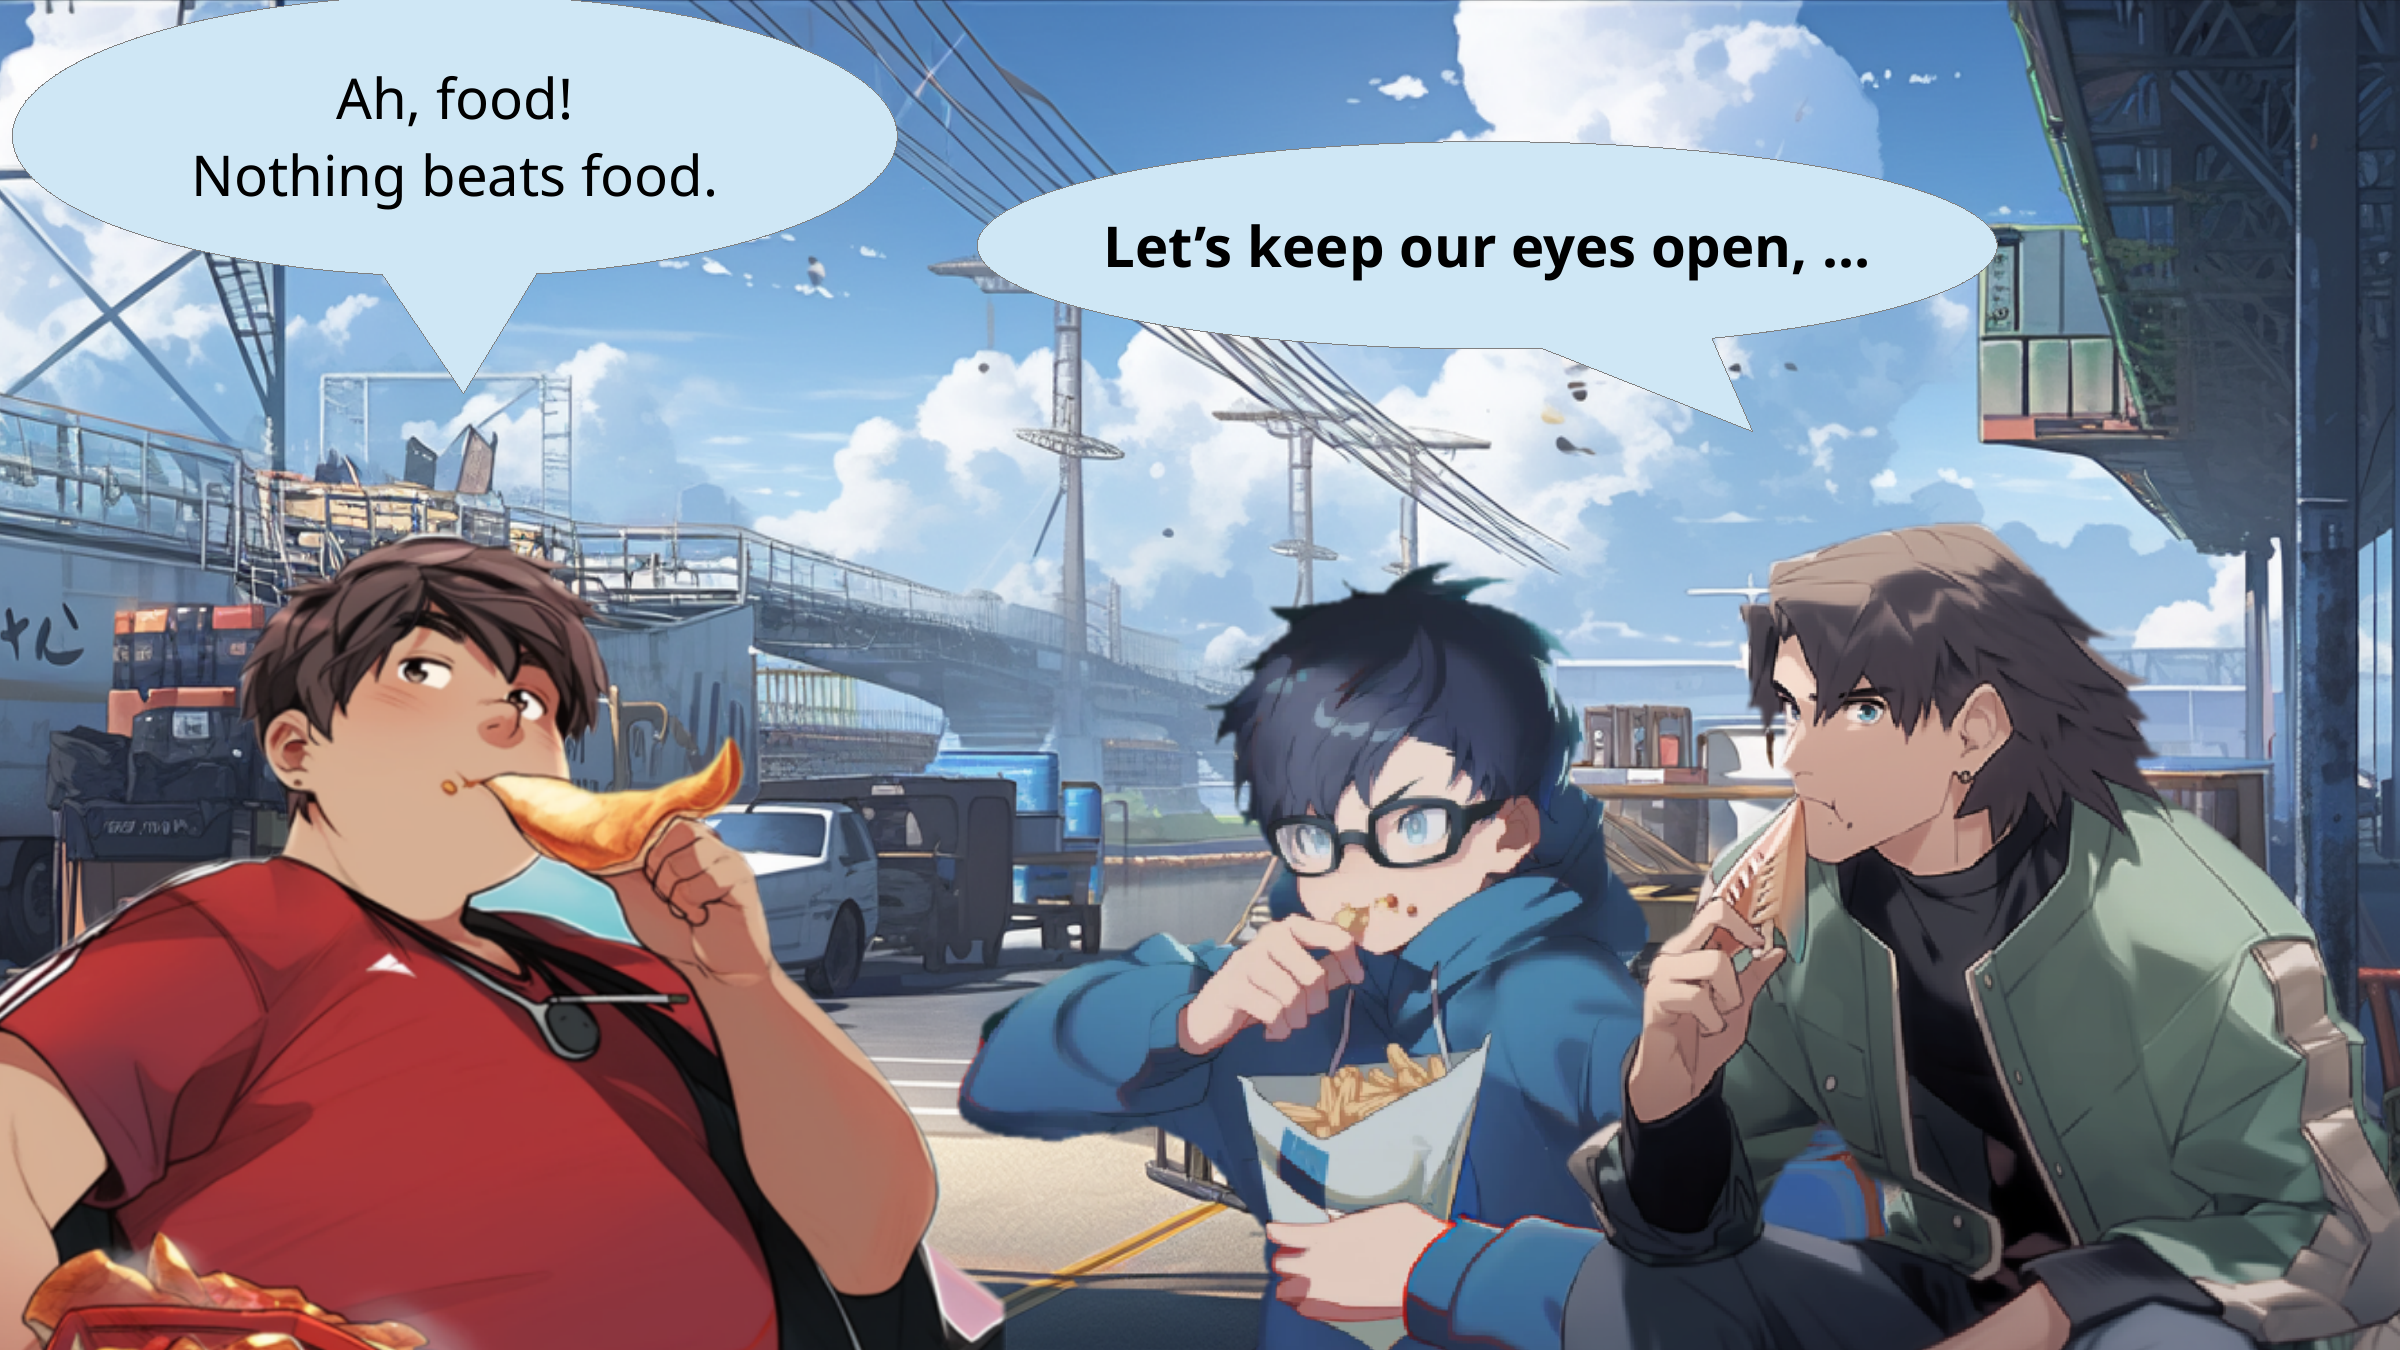

Ah, food!
Nothing beats food.
Let’s keep our eyes open, …